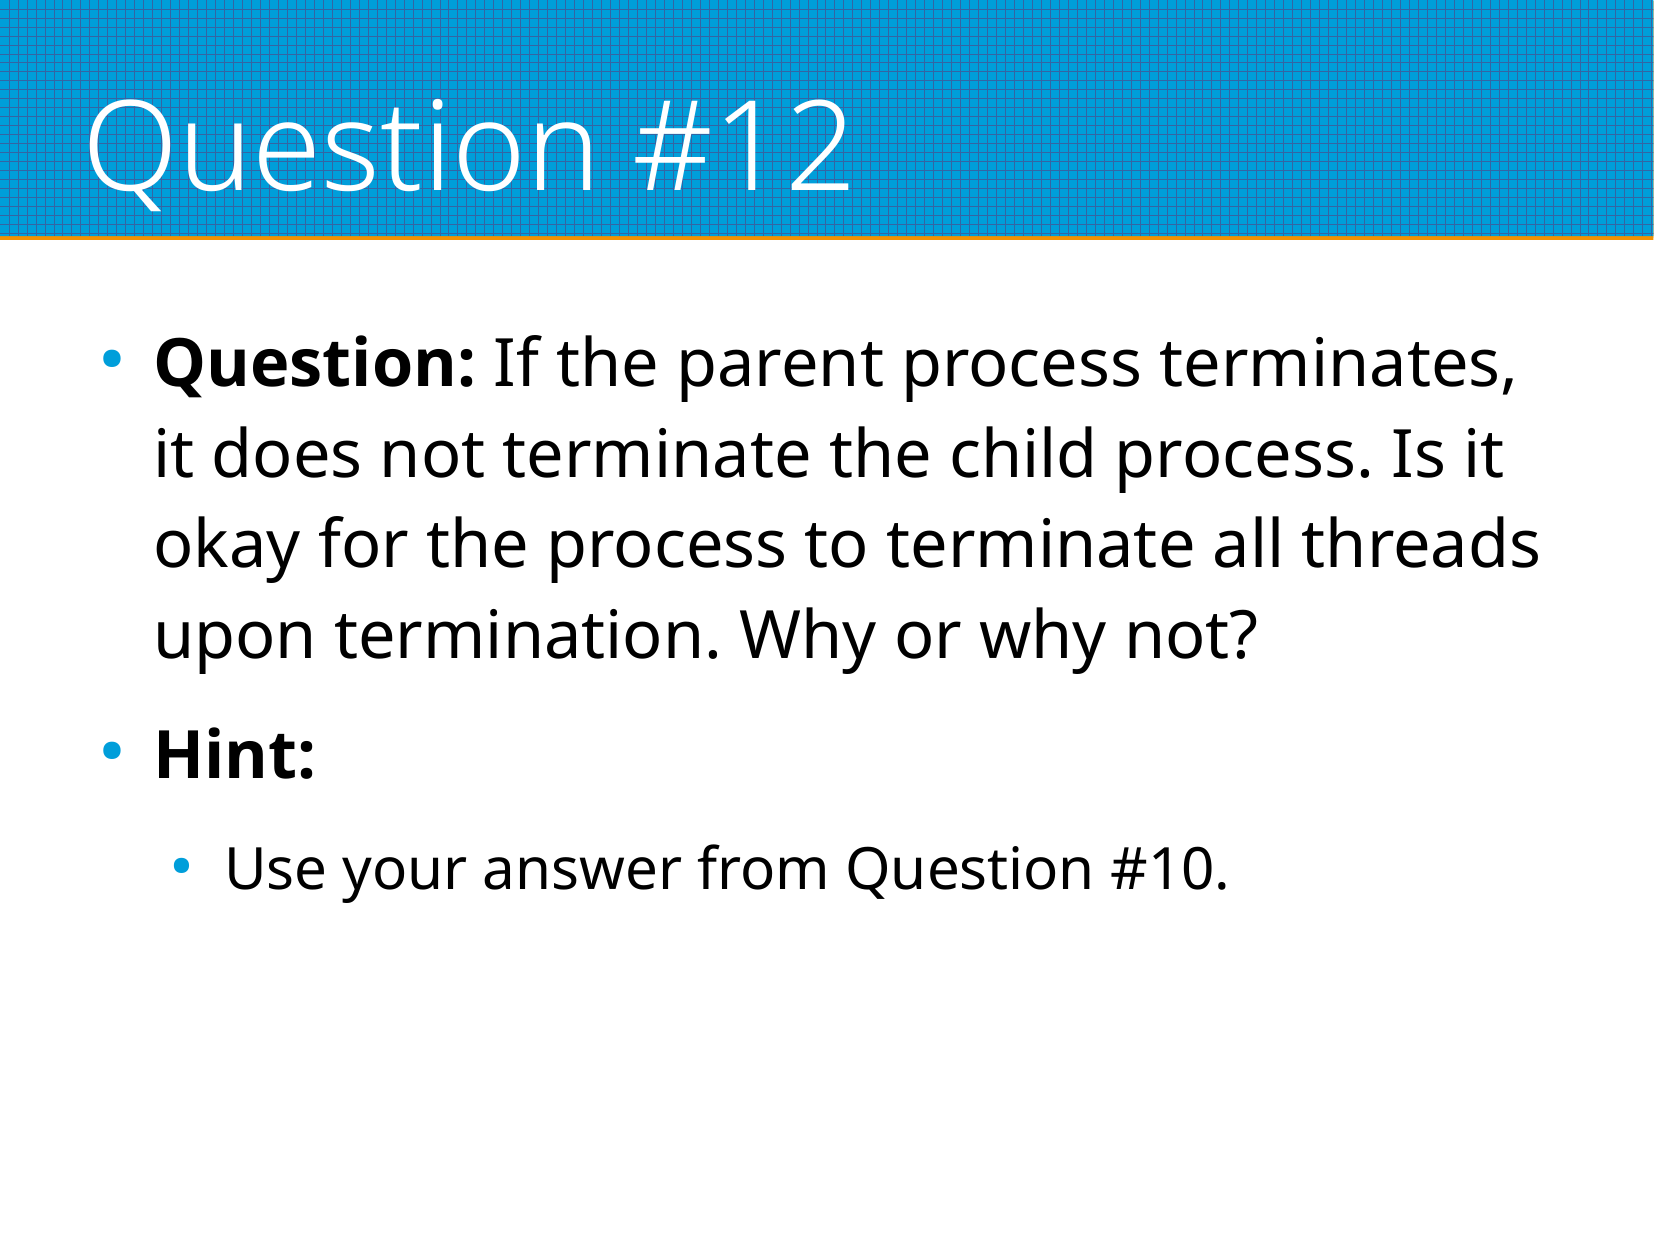

# Question #12
Question: If the parent process terminates, it does not terminate the child process. Is it okay for the process to terminate all threads upon termination. Why or why not?
Hint:
Use your answer from Question #10.